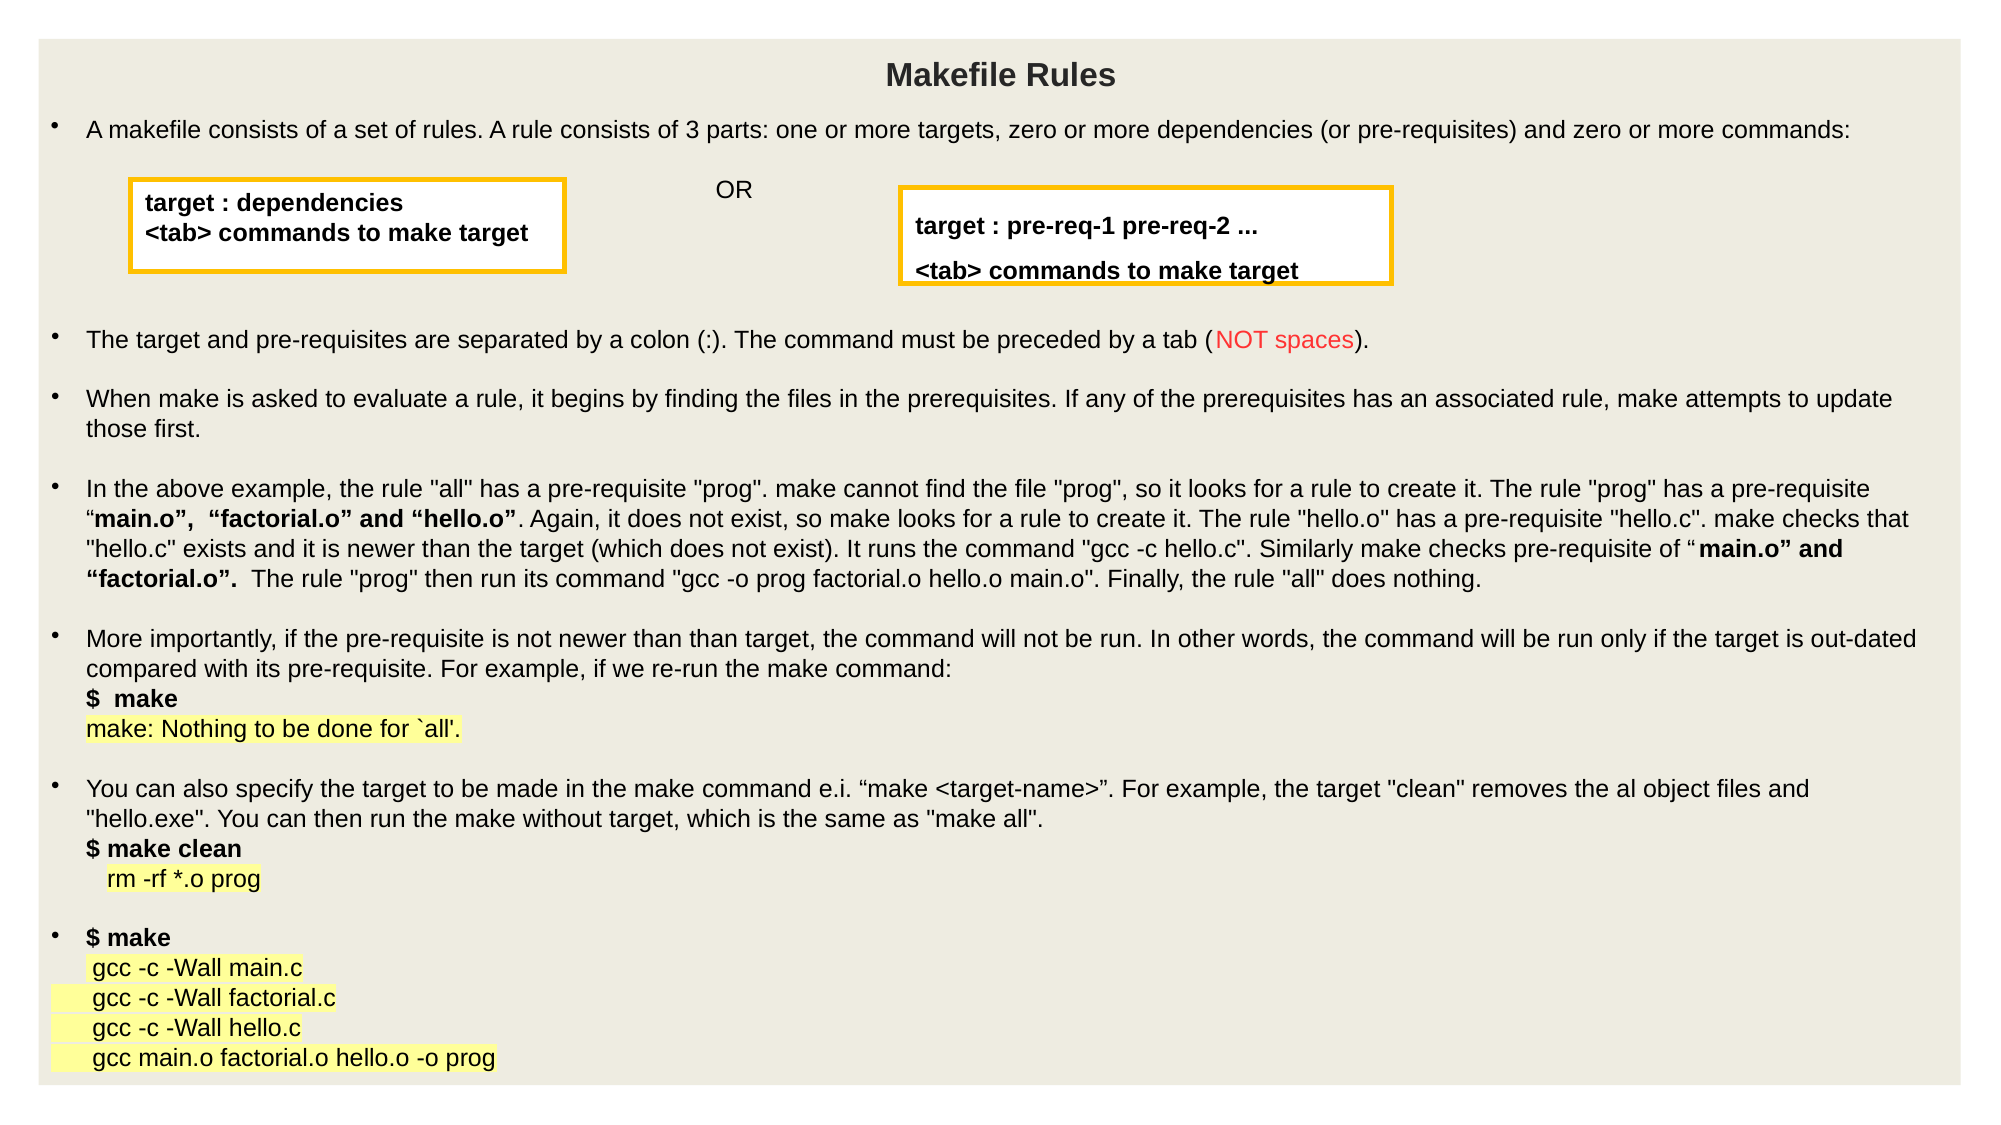

Makefile Rules
A makefile consists of a set of rules. A rule consists of 3 parts: one or more targets, zero or more dependencies (or pre-requisites) and zero or more commands:
 OR
The target and pre-requisites are separated by a colon (:). The command must be preceded by a tab (NOT spaces).
When make is asked to evaluate a rule, it begins by finding the files in the prerequisites. If any of the prerequisites has an associated rule, make attempts to update those first.
In the above example, the rule "all" has a pre-requisite "prog". make cannot find the file "prog", so it looks for a rule to create it. The rule "prog" has a pre-requisite “main.o”, “factorial.o” and “hello.o”. Again, it does not exist, so make looks for a rule to create it. The rule "hello.o" has a pre-requisite "hello.c". make checks that "hello.c" exists and it is newer than the target (which does not exist). It runs the command "gcc -c hello.c". Similarly make checks pre-requisite of “main.o” and “factorial.o”. The rule "prog" then run its command "gcc -o prog factorial.o hello.o main.o". Finally, the rule "all" does nothing.
More importantly, if the pre-requisite is not newer than than target, the command will not be run. In other words, the command will be run only if the target is out-dated compared with its pre-requisite. For example, if we re-run the make command:
$ make
make: Nothing to be done for `all'.
You can also specify the target to be made in the make command e.i. “make <target-name>”. For example, the target "clean" removes the al object files and "hello.exe". You can then run the make without target, which is the same as "make all".
$ make clean
 rm -rf *.o prog
$ make
 gcc -c -Wall main.c
 gcc -c -Wall factorial.c
 gcc -c -Wall hello.c
 gcc main.o factorial.o hello.o -o prog
target : dependencies
<tab> commands to make target
target : pre-req-1 pre-req-2 ...
<tab> commands to make target